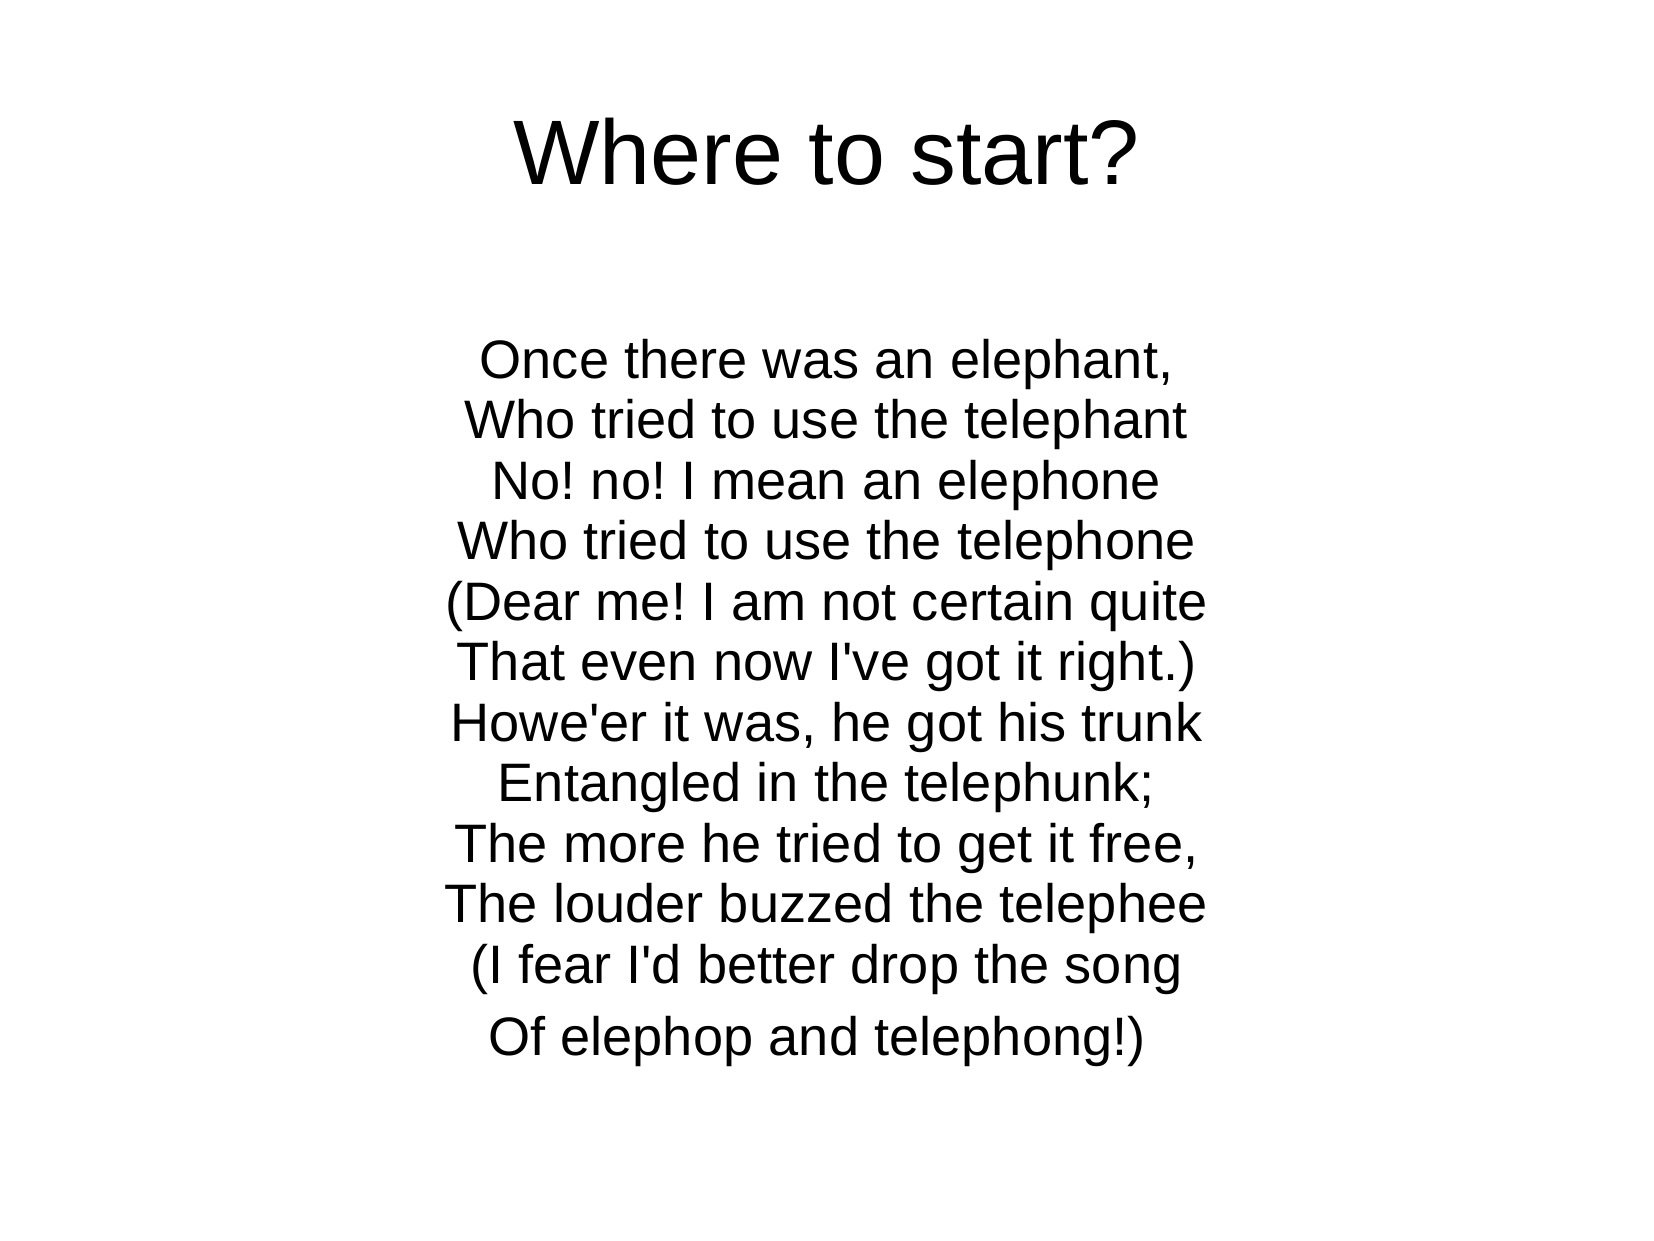

# Where to start?
Once there was an elephant,
Who tried to use the telephant
No! no! I mean an elephone
Who tried to use the telephone
(Dear me! I am not certain quite
That even now I've got it right.)
Howe'er it was, he got his trunk
Entangled in the telephunk;
The more he tried to get it free,
The louder buzzed the telephee
(I fear I'd better drop the song
Of elephop and telephong!)